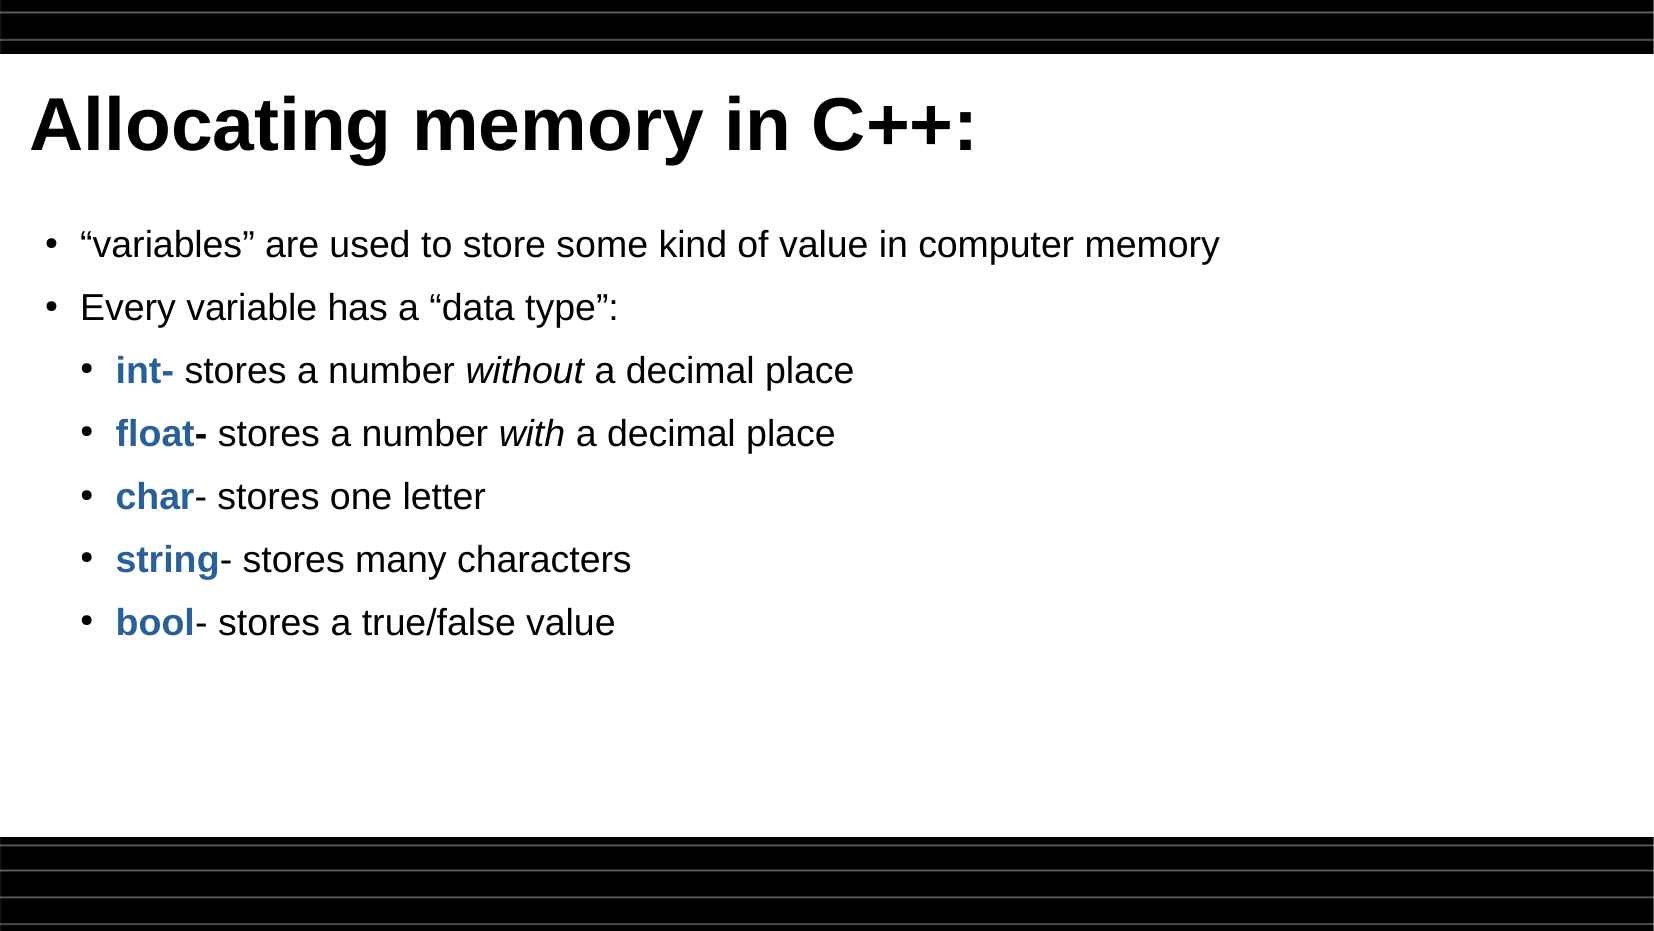

Allocating memory in C++:
“variables” are used to store some kind of value in computer memory
Every variable has a “data type”:
int- stores a number without a decimal place
float- stores a number with a decimal place
char- stores one letter
string- stores many characters
bool- stores a true/false value